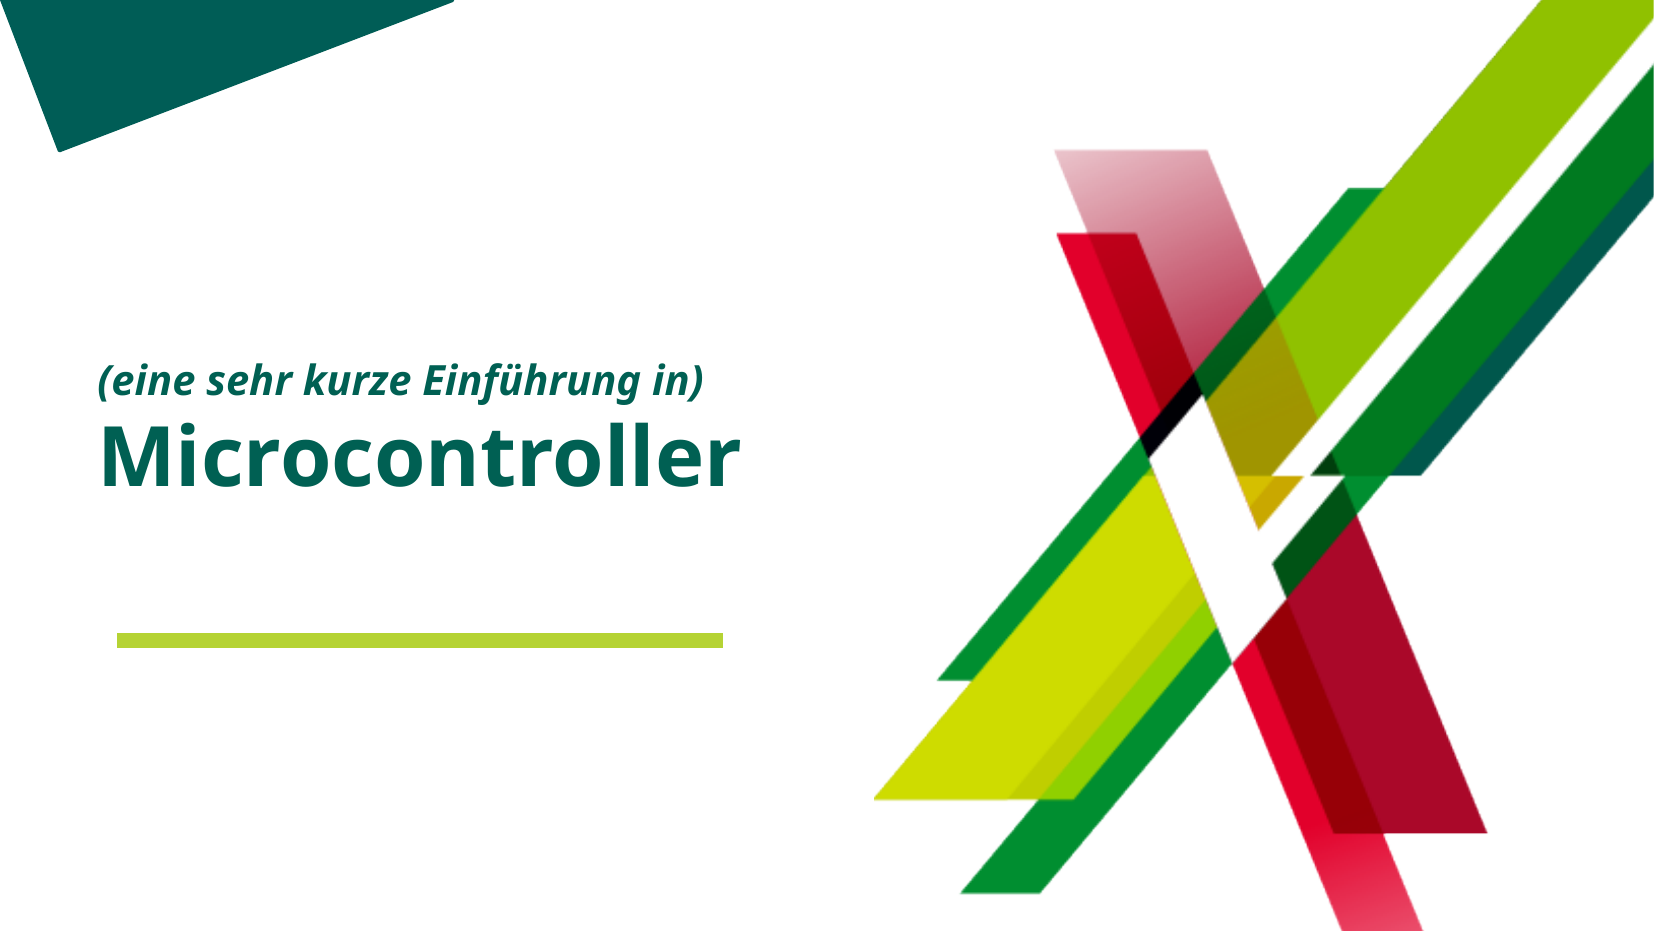

# (eine sehr kurze Einführung in) Microcontroller